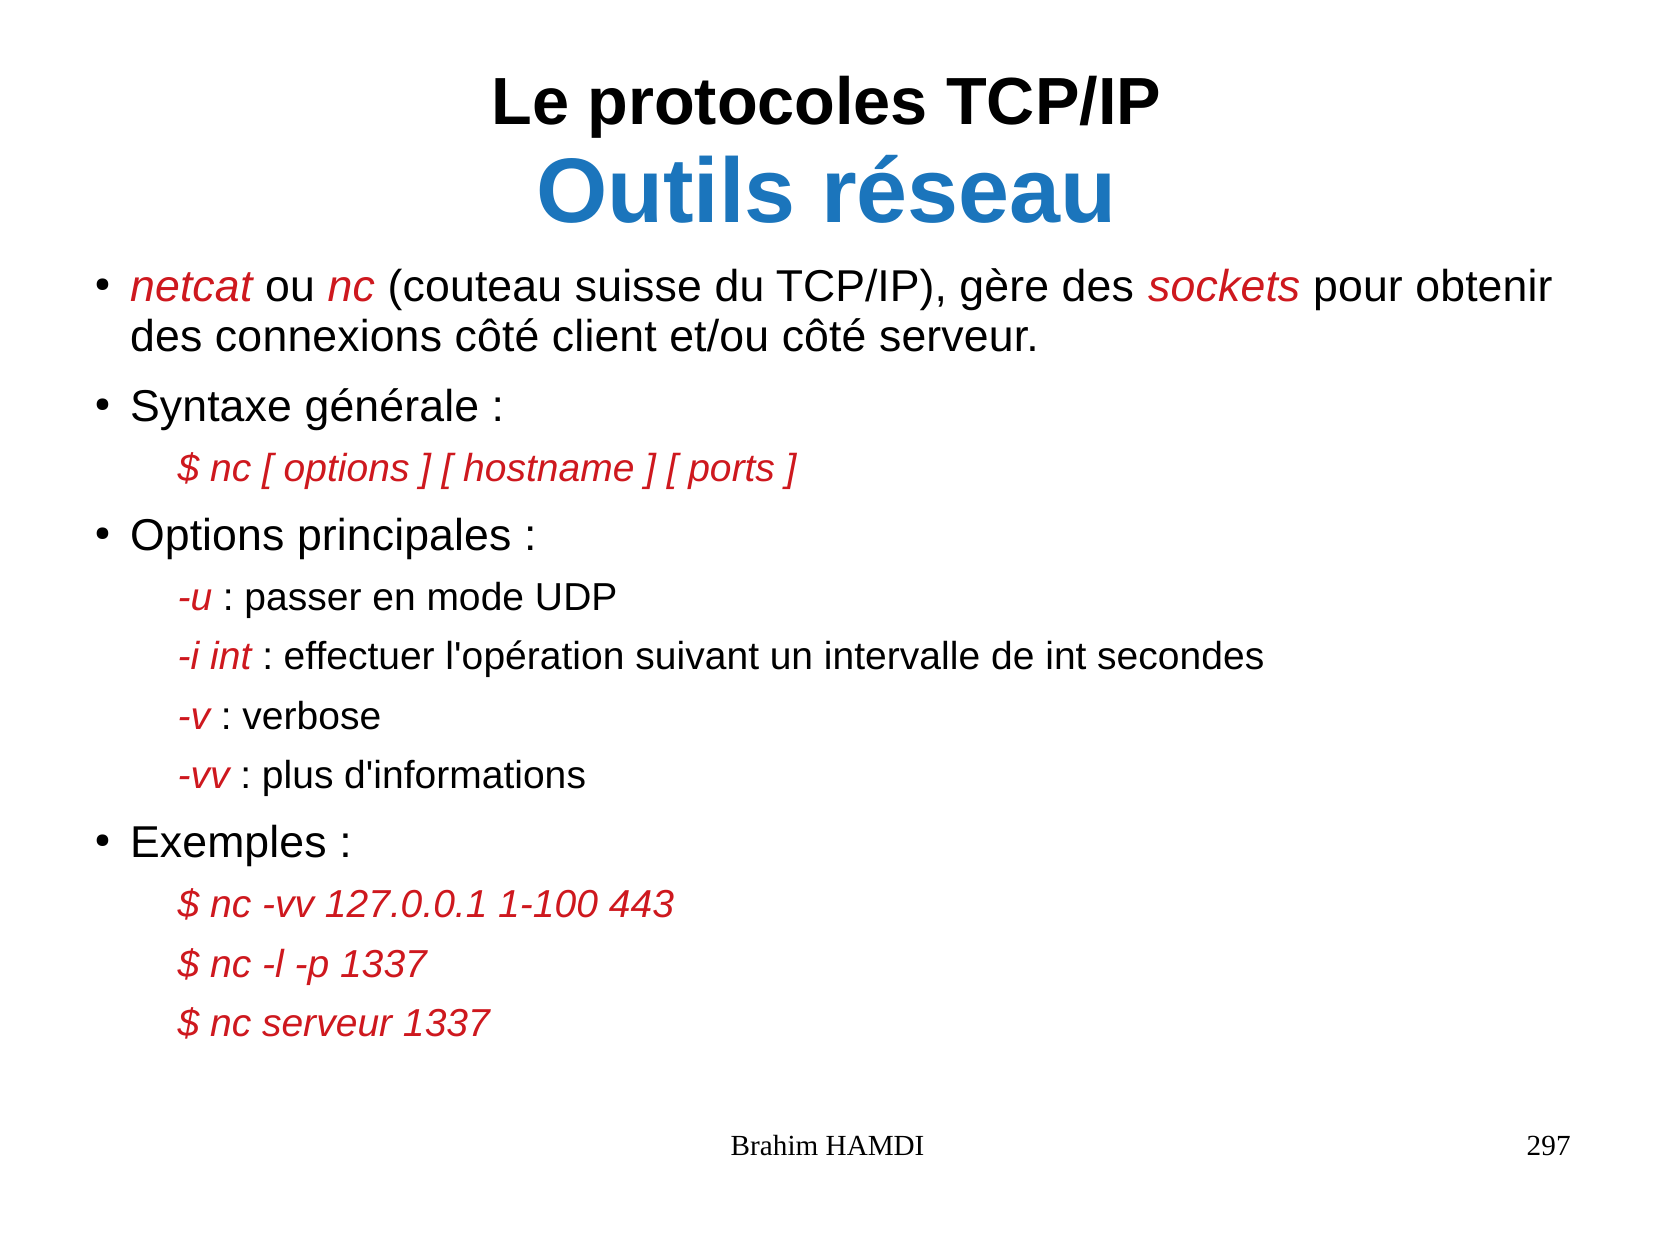

# Le protocoles TCP/IP Outils réseau
netcat ou nc (couteau suisse du TCP/IP), gère des sockets pour obtenir des connexions côté client et/ou côté serveur.
Syntaxe générale :
$ nc [ options ] [ hostname ] [ ports ]
Options principales :
-u : passer en mode UDP
-i int : effectuer l'opération suivant un intervalle de int secondes
-v : verbose
-vv : plus d'informations
Exemples :
$ nc -vv 127.0.0.1 1-100 443
$ nc -l -p 1337
$ nc serveur 1337
Brahim HAMDI
297